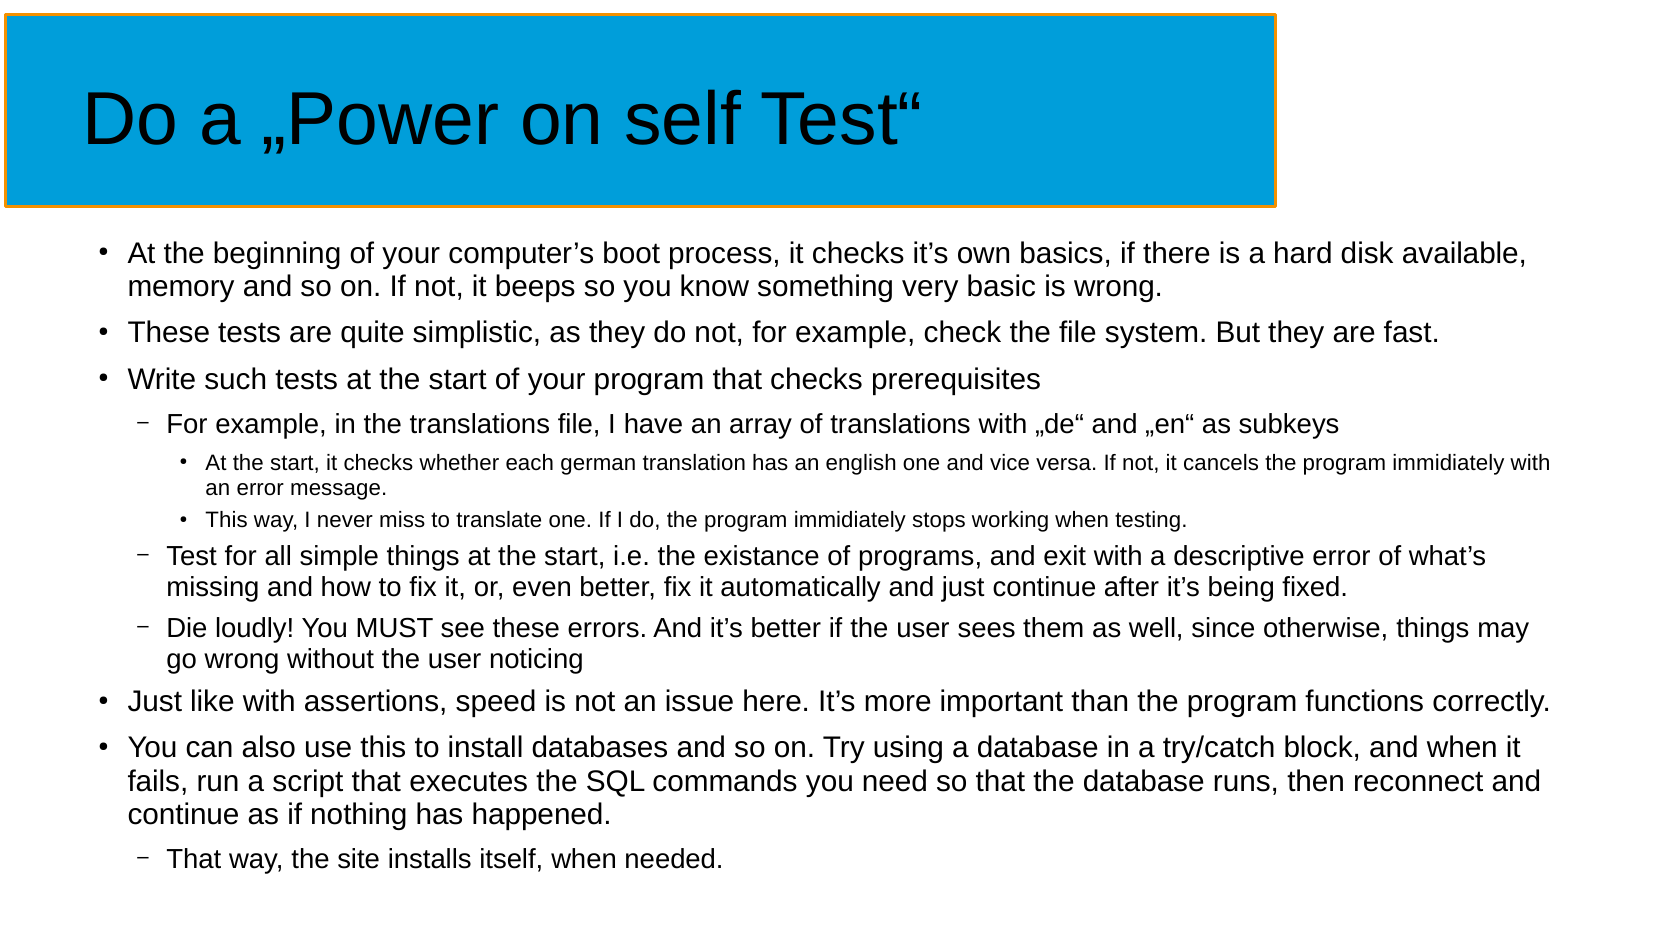

# Do a „Power on self Test“
At the beginning of your computer’s boot process, it checks it’s own basics, if there is a hard disk available, memory and so on. If not, it beeps so you know something very basic is wrong.
These tests are quite simplistic, as they do not, for example, check the file system. But they are fast.
Write such tests at the start of your program that checks prerequisites
For example, in the translations file, I have an array of translations with „de“ and „en“ as subkeys
At the start, it checks whether each german translation has an english one and vice versa. If not, it cancels the program immidiately with an error message.
This way, I never miss to translate one. If I do, the program immidiately stops working when testing.
Test for all simple things at the start, i.e. the existance of programs, and exit with a descriptive error of what’s missing and how to fix it, or, even better, fix it automatically and just continue after it’s being fixed.
Die loudly! You MUST see these errors. And it’s better if the user sees them as well, since otherwise, things may go wrong without the user noticing
Just like with assertions, speed is not an issue here. It’s more important than the program functions correctly.
You can also use this to install databases and so on. Try using a database in a try/catch block, and when it fails, run a script that executes the SQL commands you need so that the database runs, then reconnect and continue as if nothing has happened.
That way, the site installs itself, when needed.